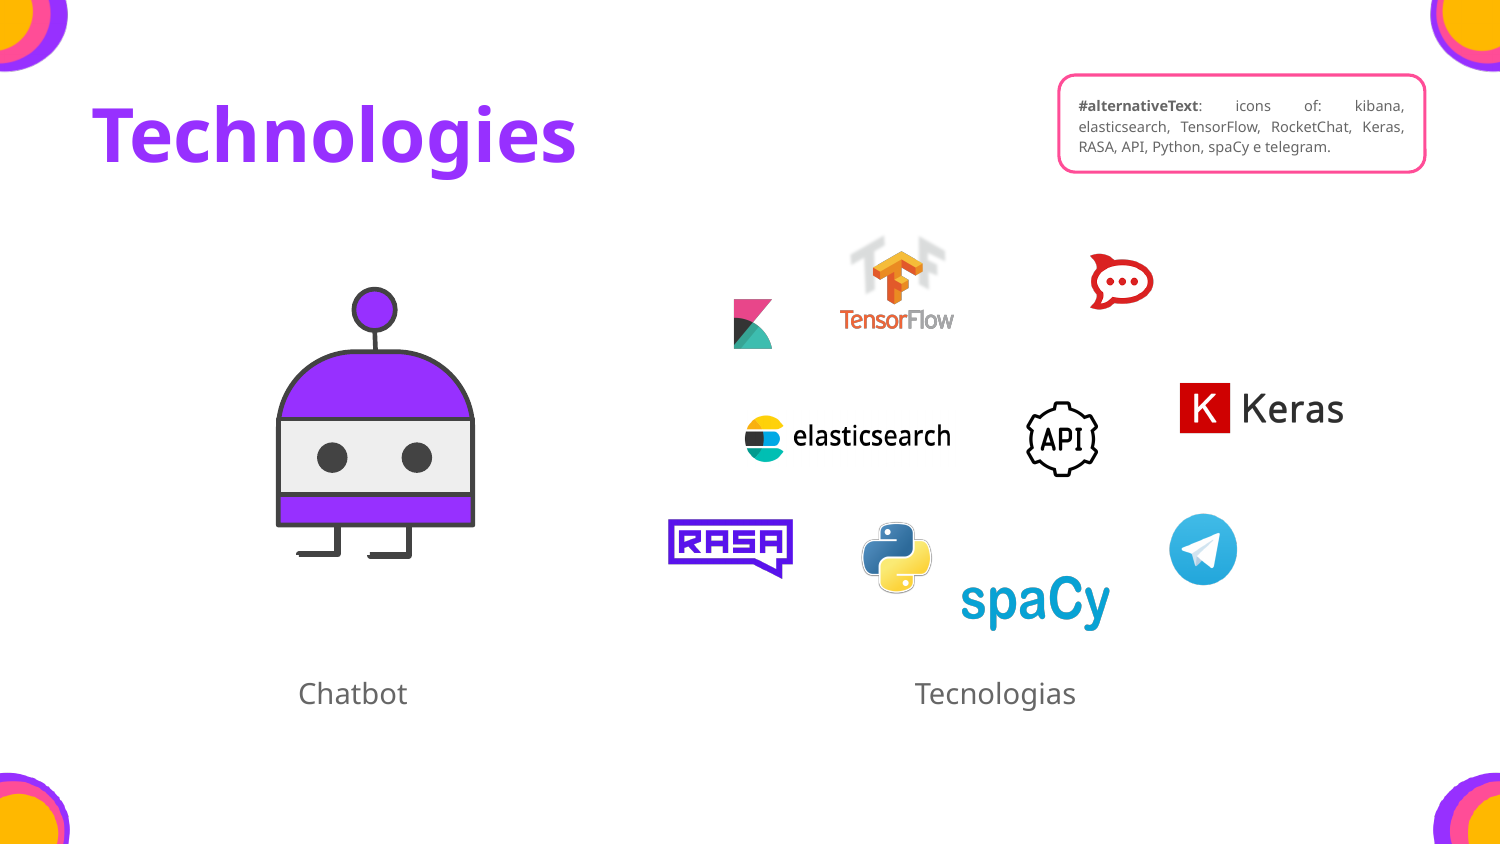

# Technologies
#alternativeText: icons of: kibana, elasticsearch, TensorFlow, RocketChat, Keras, RASA, API, Python, spaCy e telegram.
Chatbot
Tecnologias